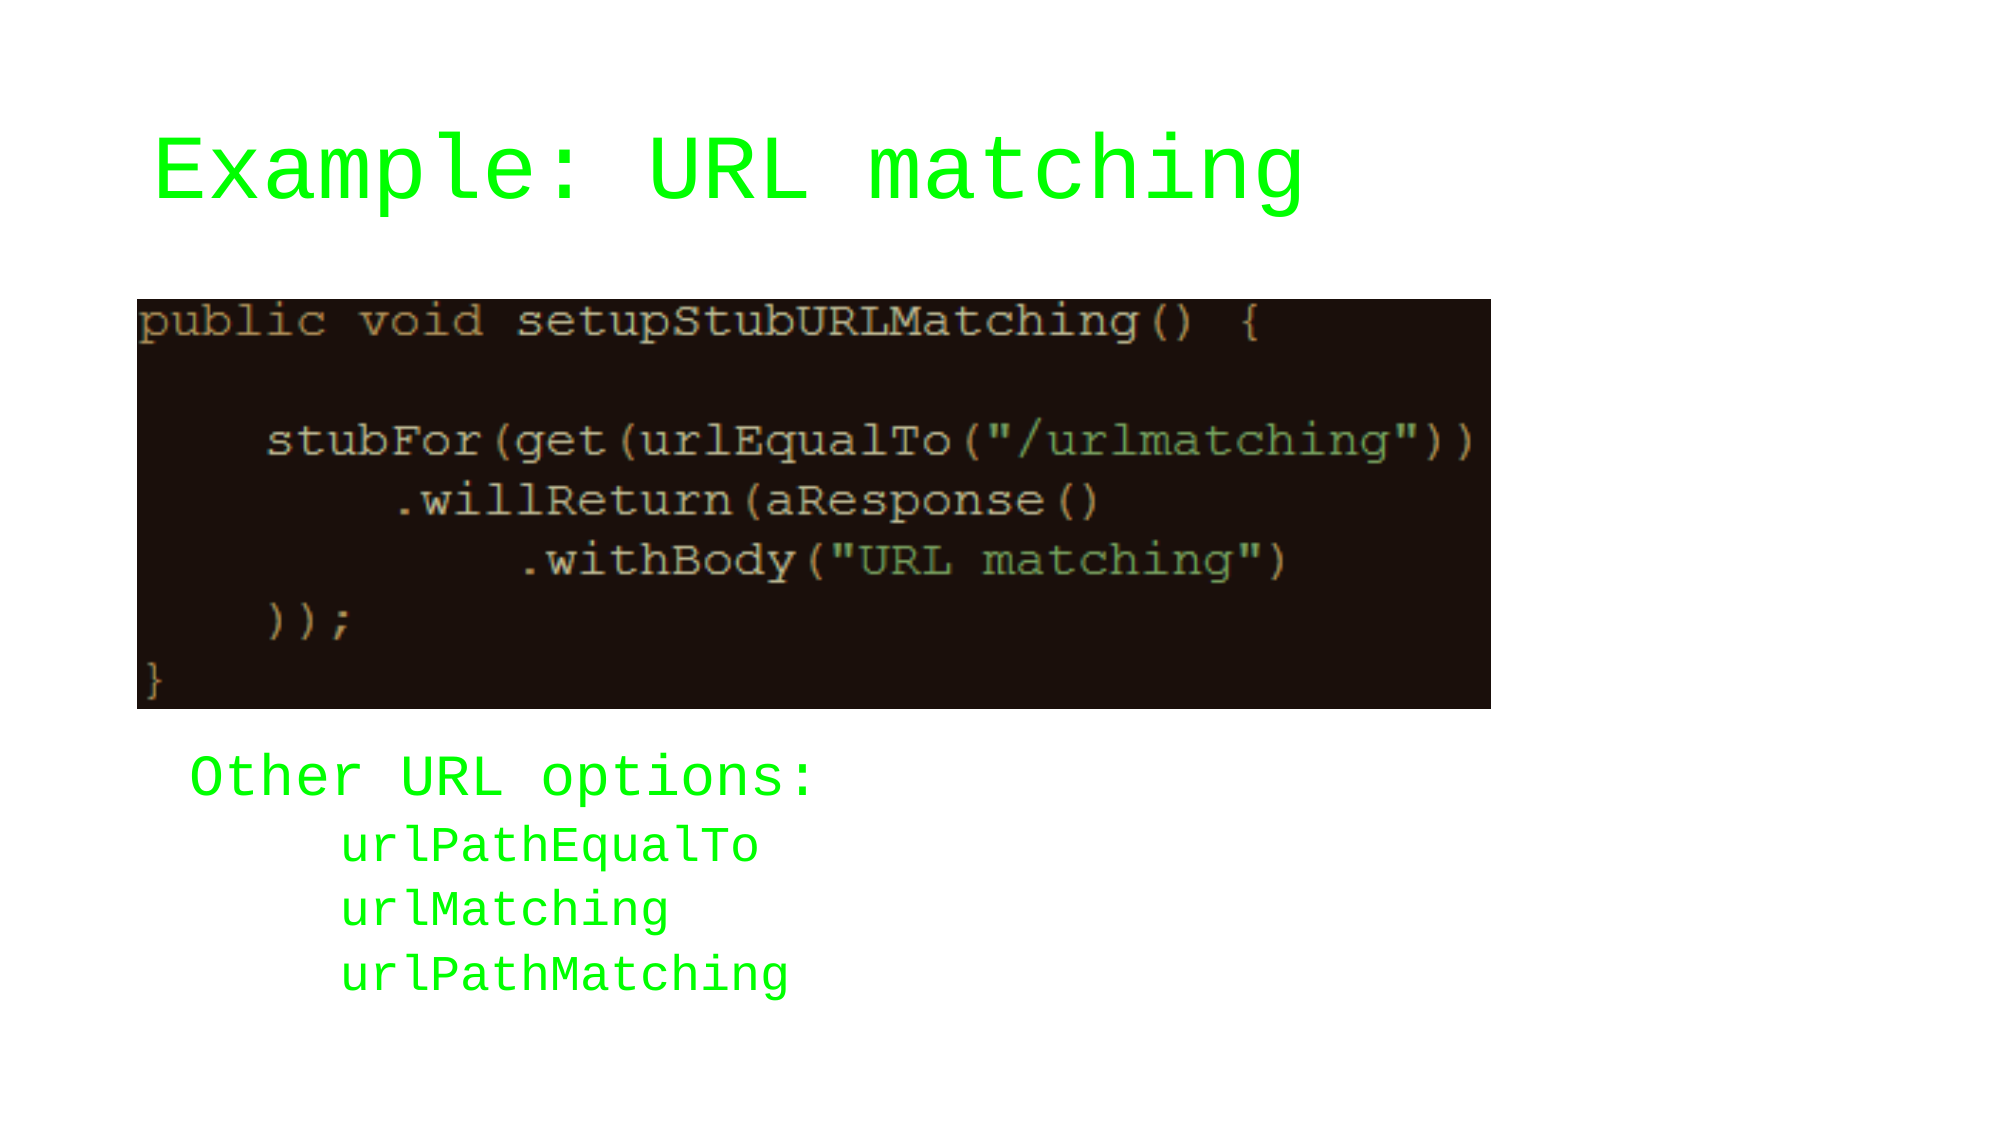

# Example: URL matching
Other URL options:
urlPathEqualTo
urlMatching
urlPathMatching